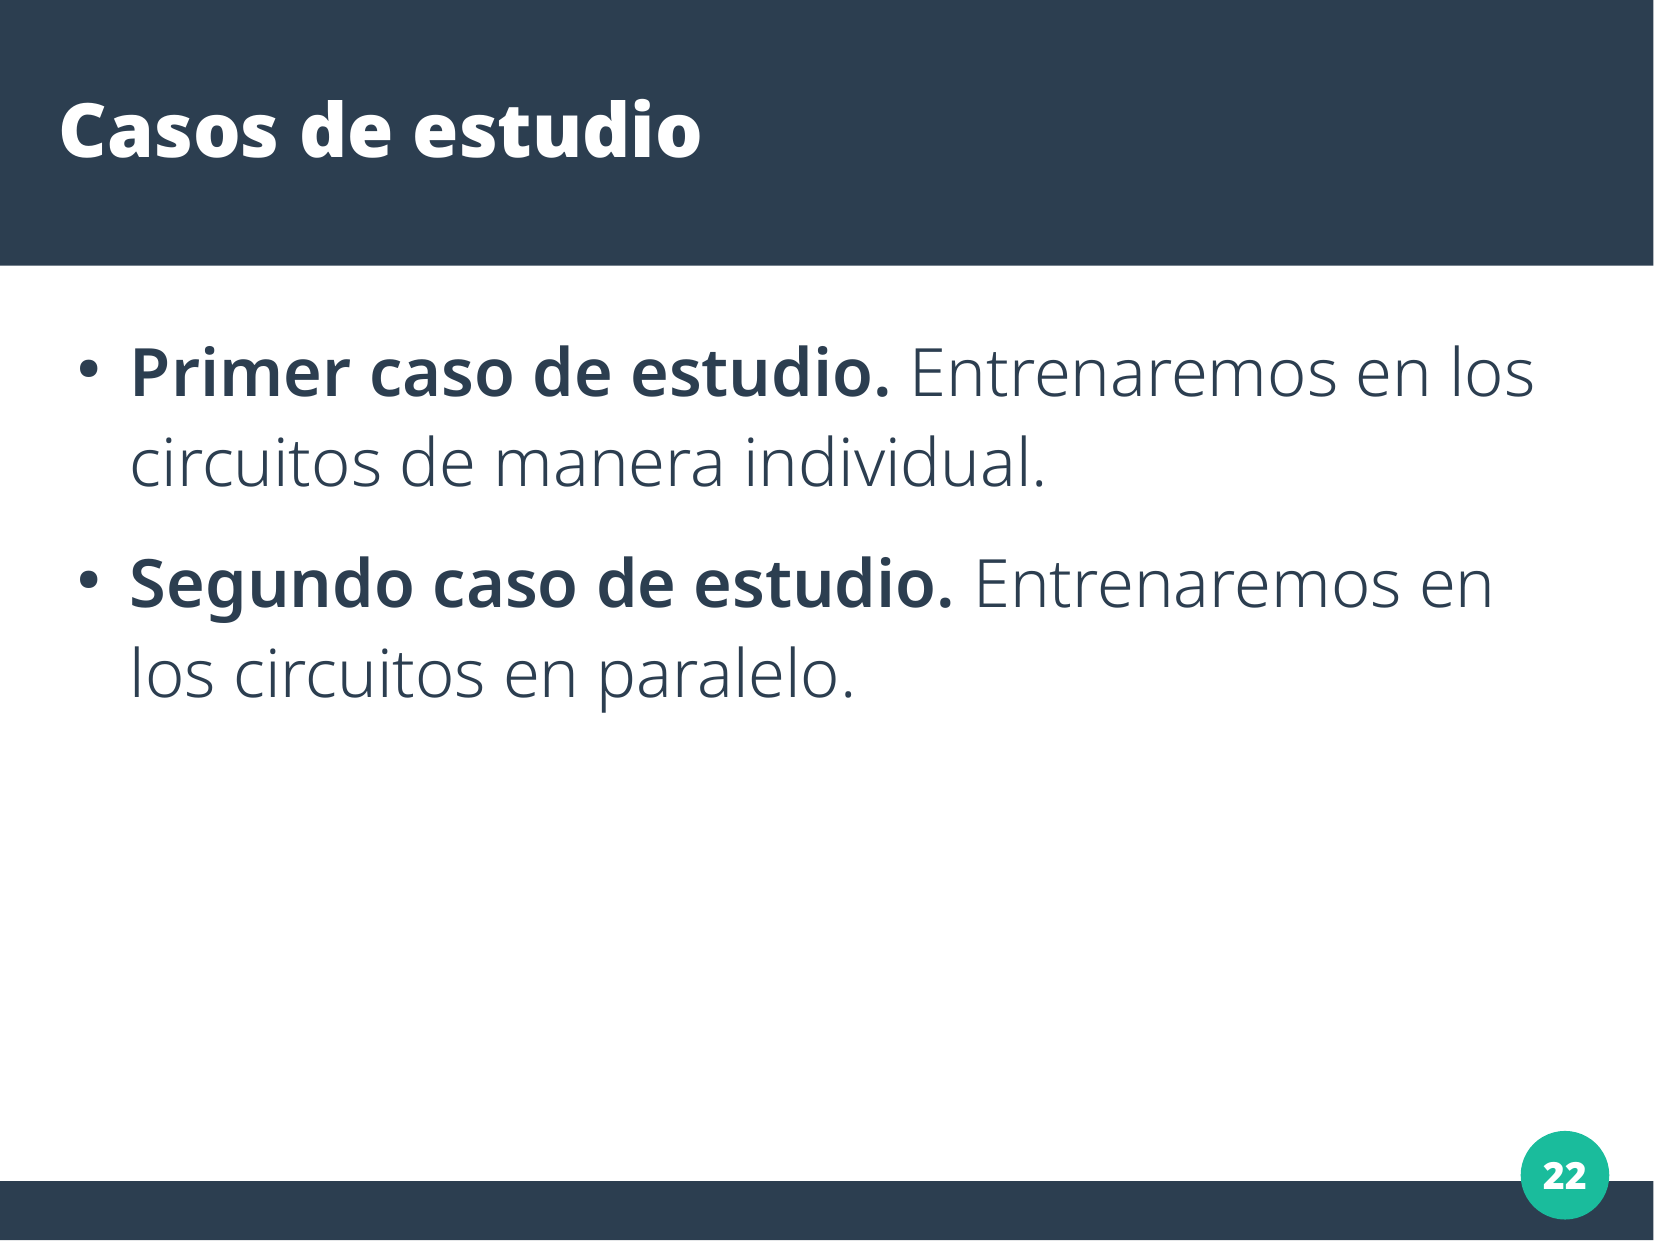

# Casos de estudio
Primer caso de estudio. Entrenaremos en los circuitos de manera individual.
Segundo caso de estudio. Entrenaremos en los circuitos en paralelo.
22